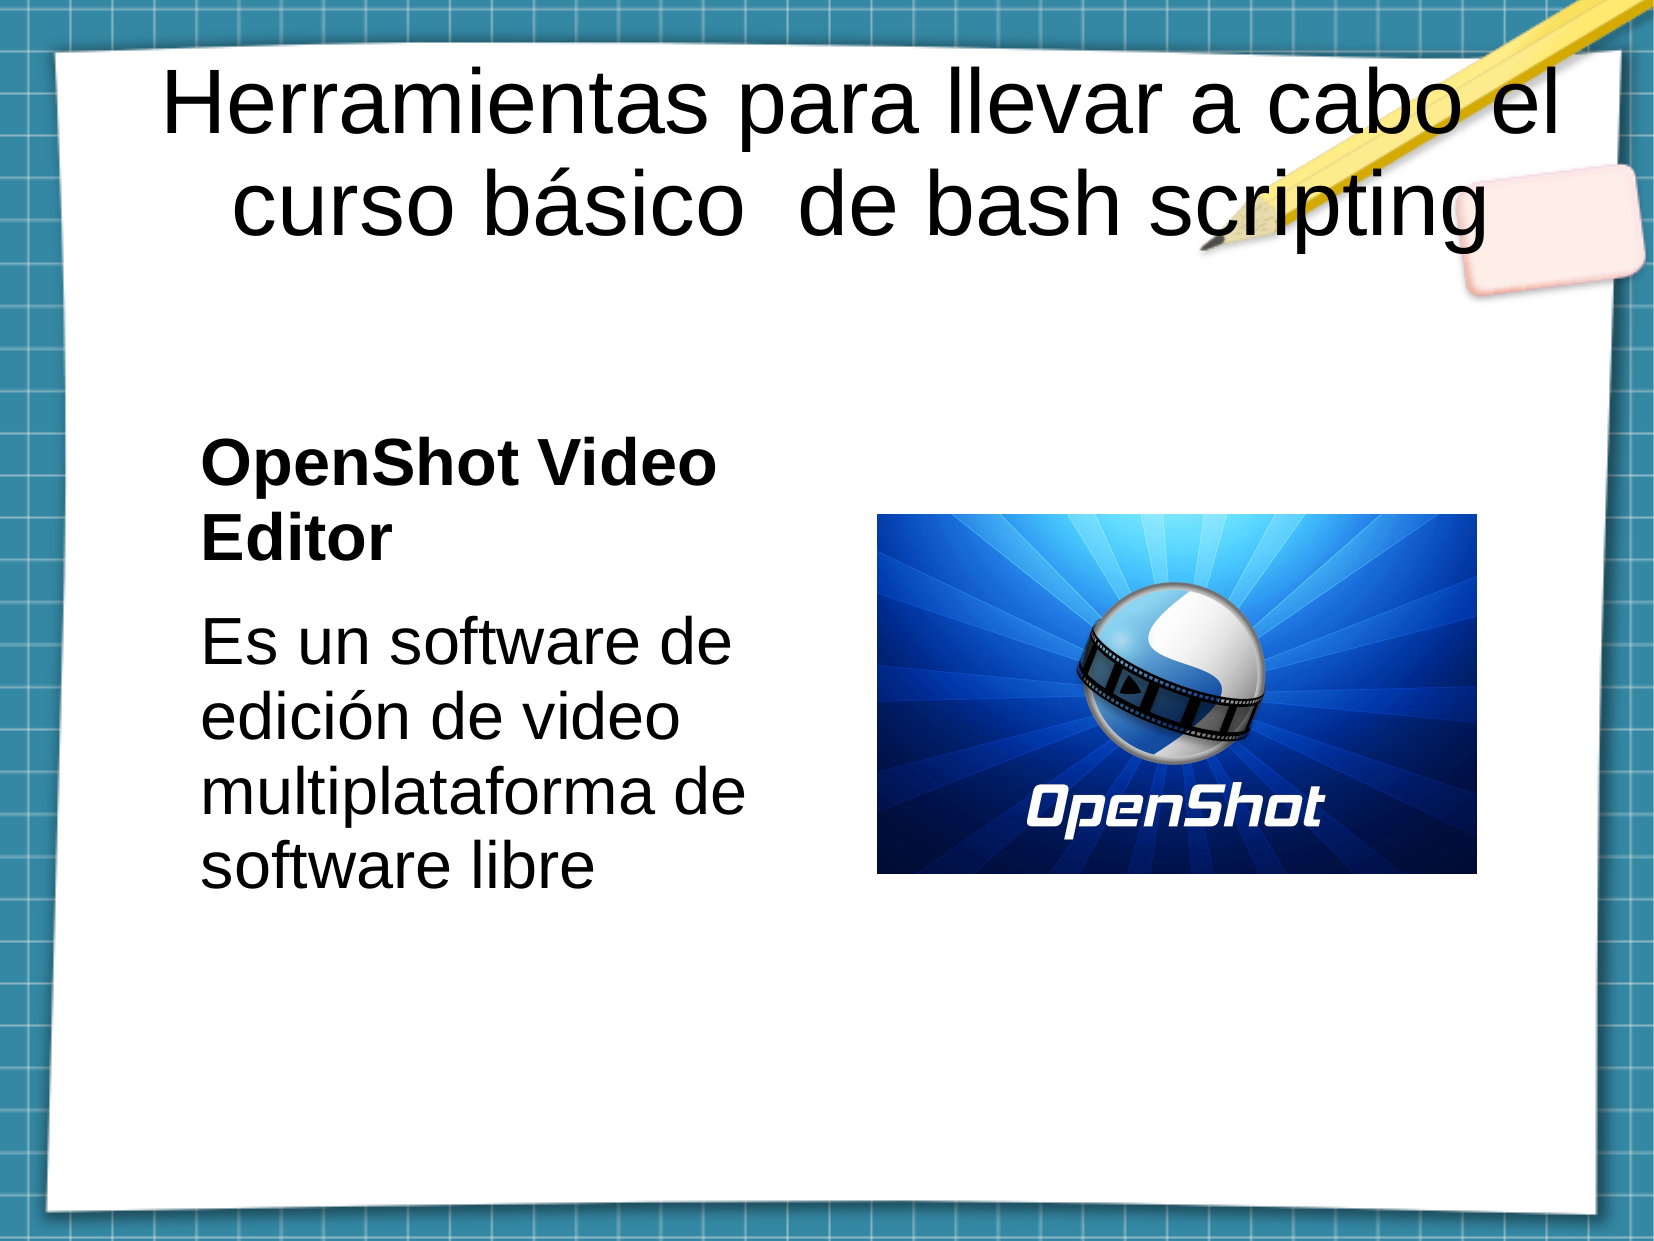

# Herramientas para llevar a cabo el curso básico de bash scripting
OpenShot Video Editor
Es un software de edición de video multiplataforma de software libre